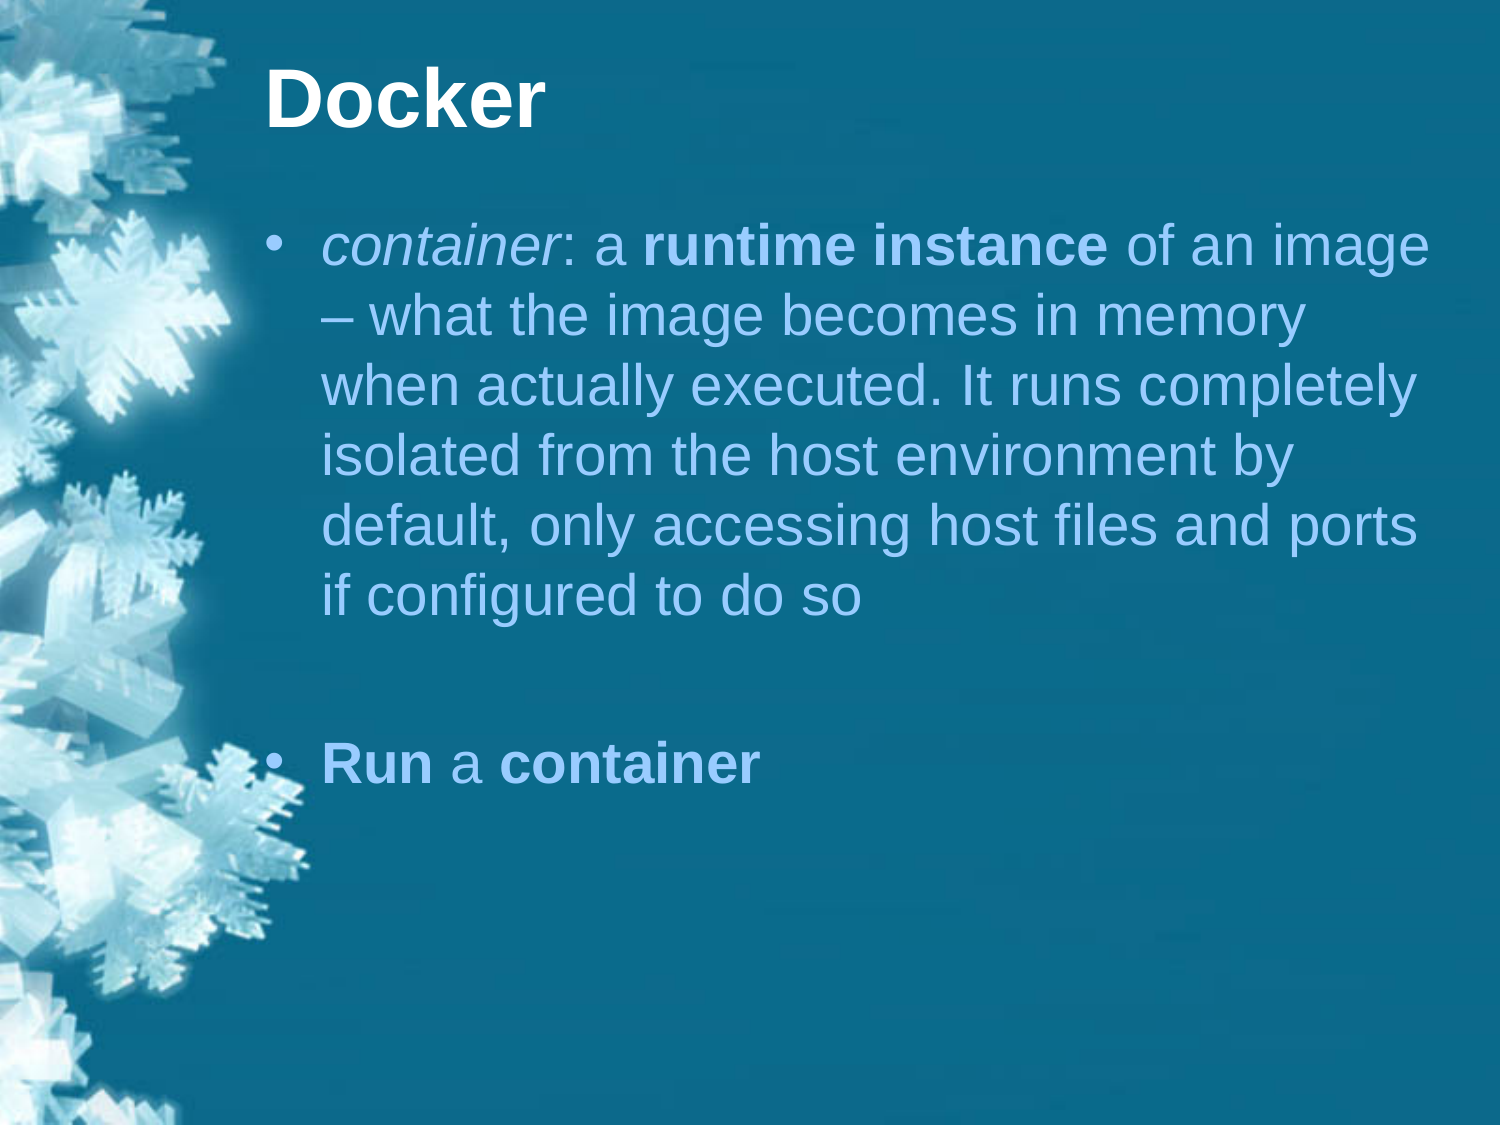

# Docker
container: a runtime instance of an image – what the image becomes in memory when actually executed. It runs completely isolated from the host environment by default, only accessing host files and ports if configured to do so
Run a container